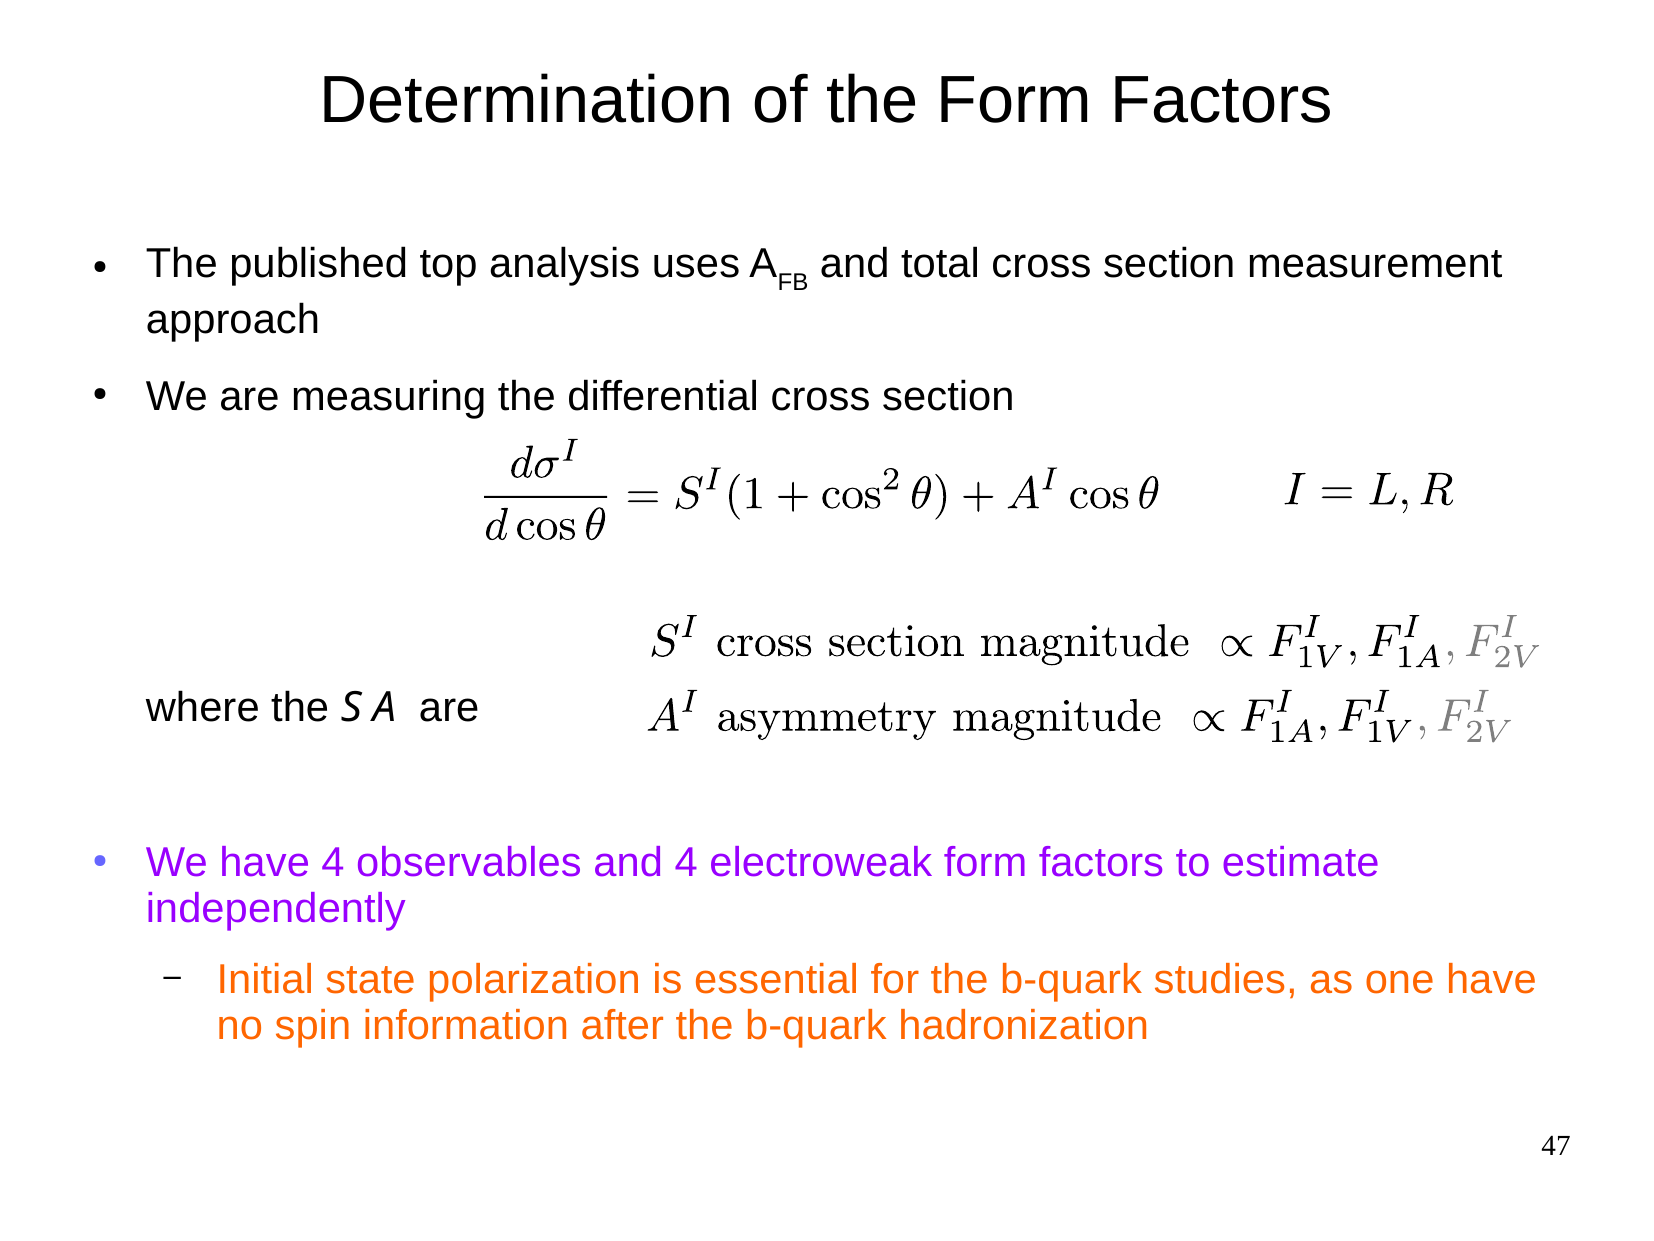

# Determination of the Form Factors
The published top analysis uses AFB and total cross section measurement approach
We are measuring the differential cross section
where the S A are
We have 4 observables and 4 electroweak form factors to estimate independently
Initial state polarization is essential for the b-quark studies, as one have no spin information after the b-quark hadronization
47